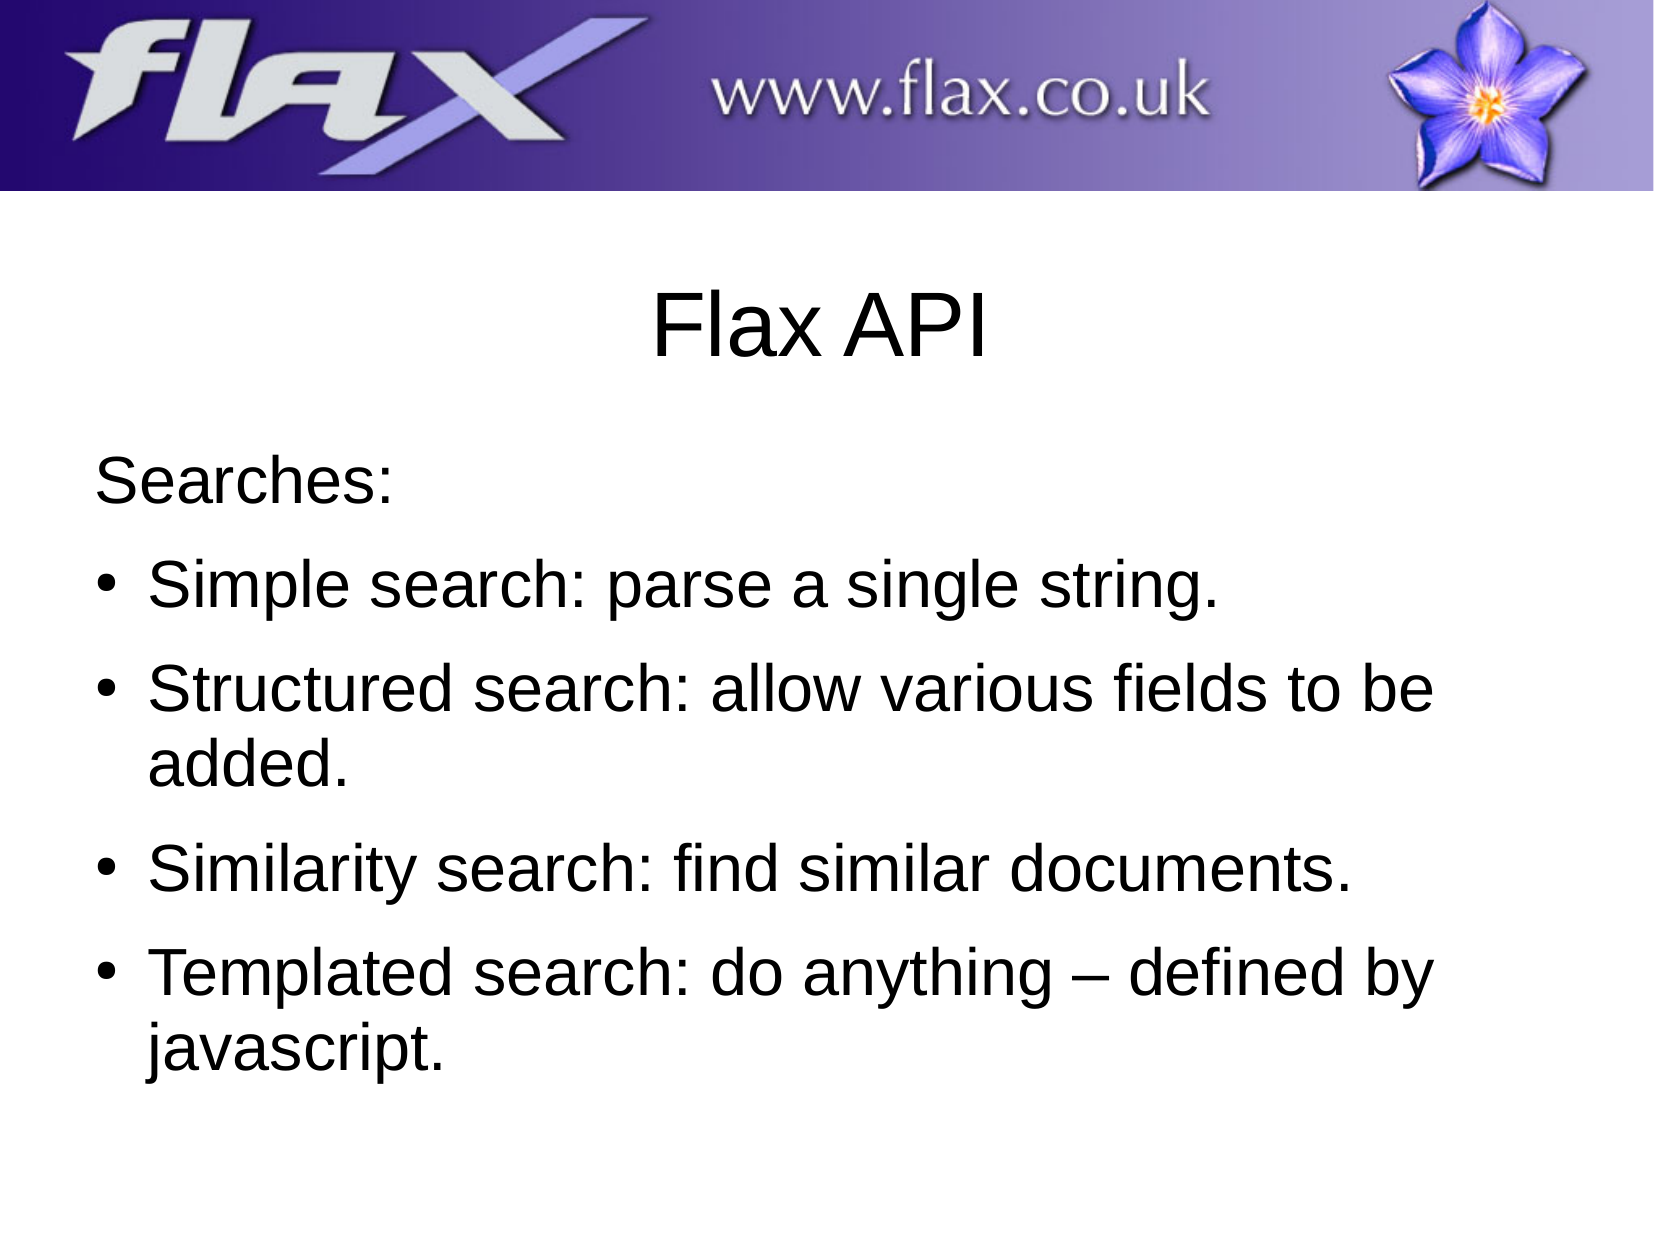

# Flax API
Searches:
Simple search: parse a single string.
Structured search: allow various fields to be added.
Similarity search: find similar documents.
Templated search: do anything – defined by javascript.